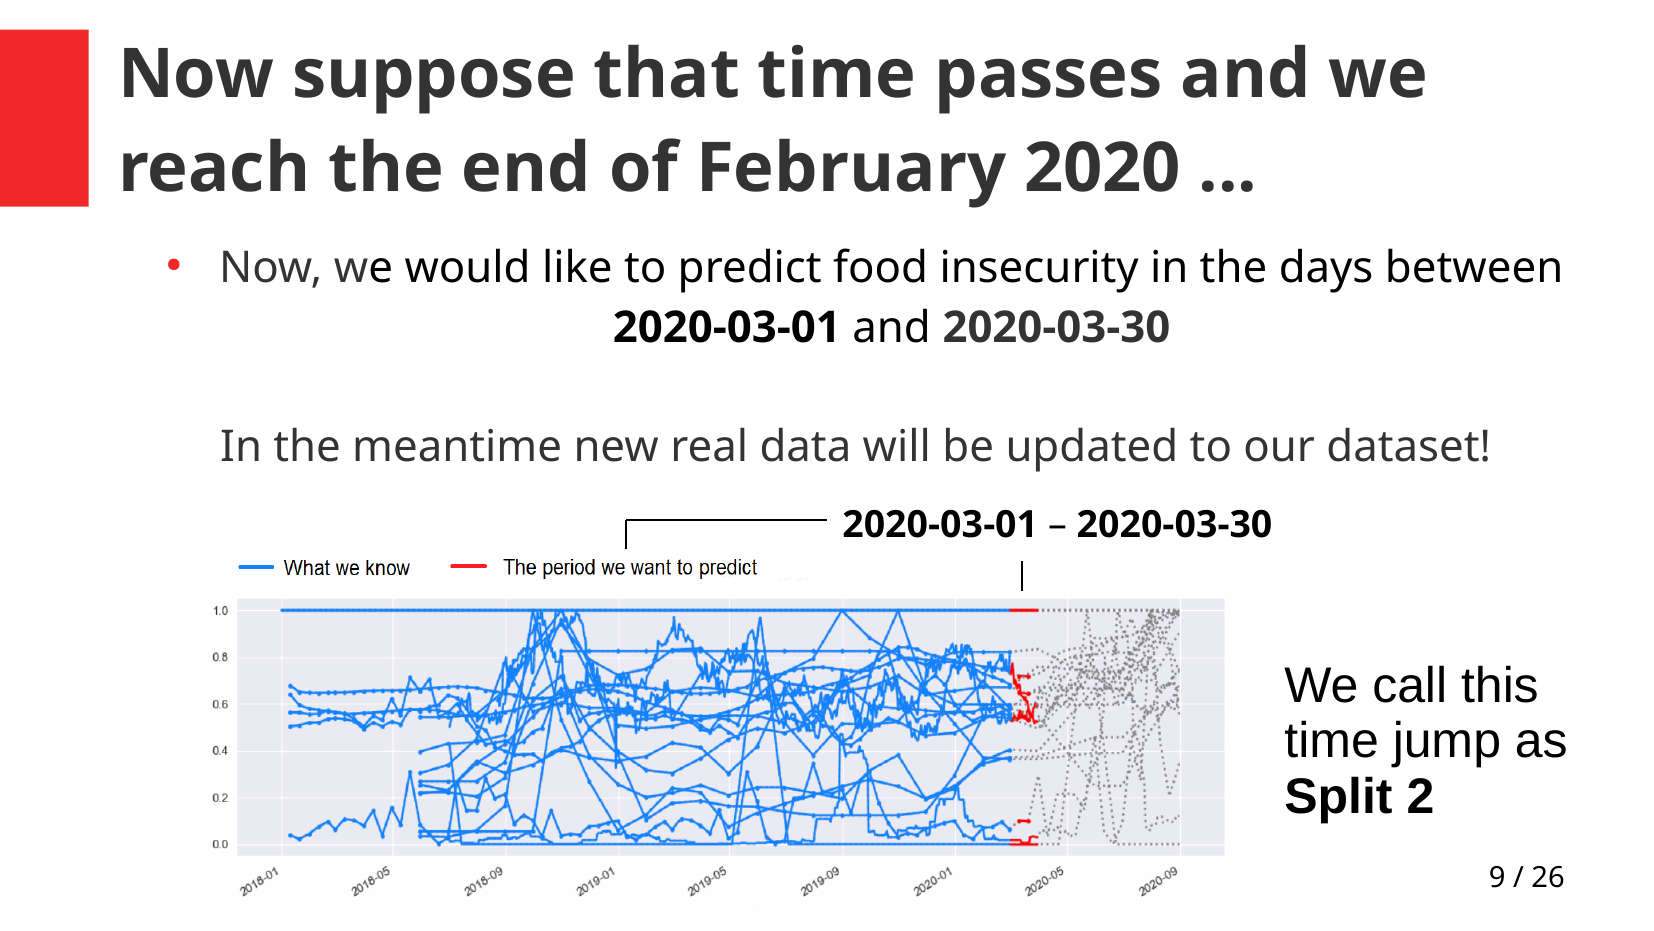

# Now suppose that time passes and we reach the end of February 2020 ...
Now, we would like to predict food insecurity in the days between 2020-03-01 and 2020-03-30
In the meantime new real data will be updated to our dataset!
2020-03-01 – 2020-03-30
We call this time jump as Split 2
9